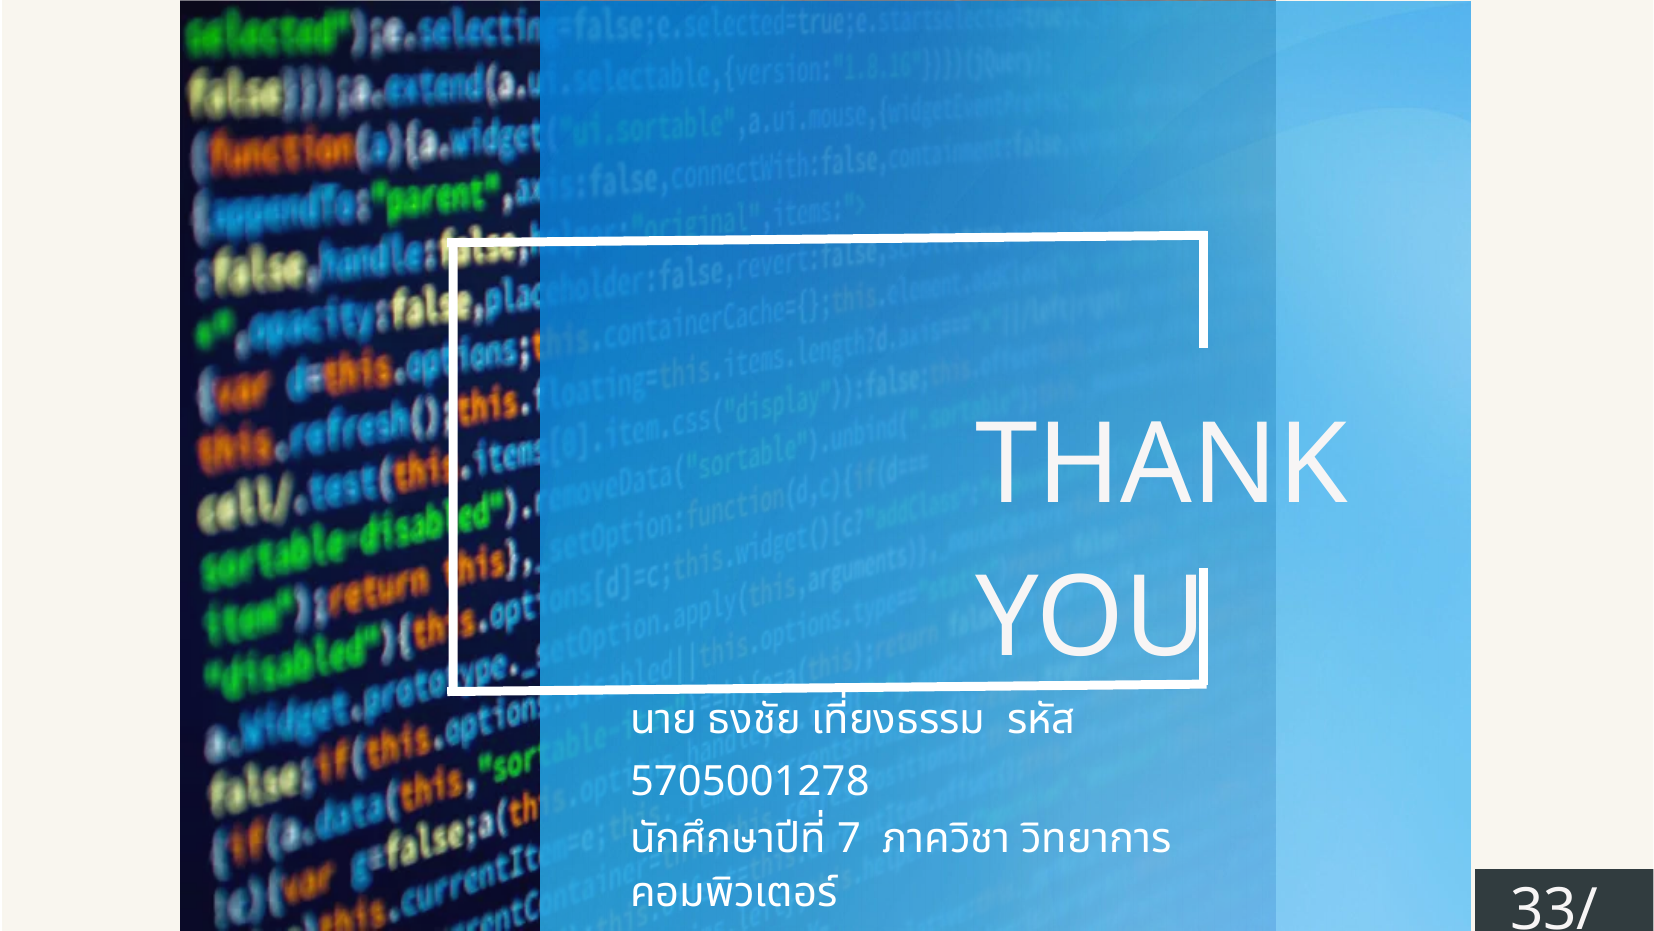

THANK YOU
# นาย ธงชัย เที่ยงธรรม รหัส 5705001278 นักศึกษาปีที่ 7 ภาควิชา วิทยาการคอมพิวเตอร์
33/33